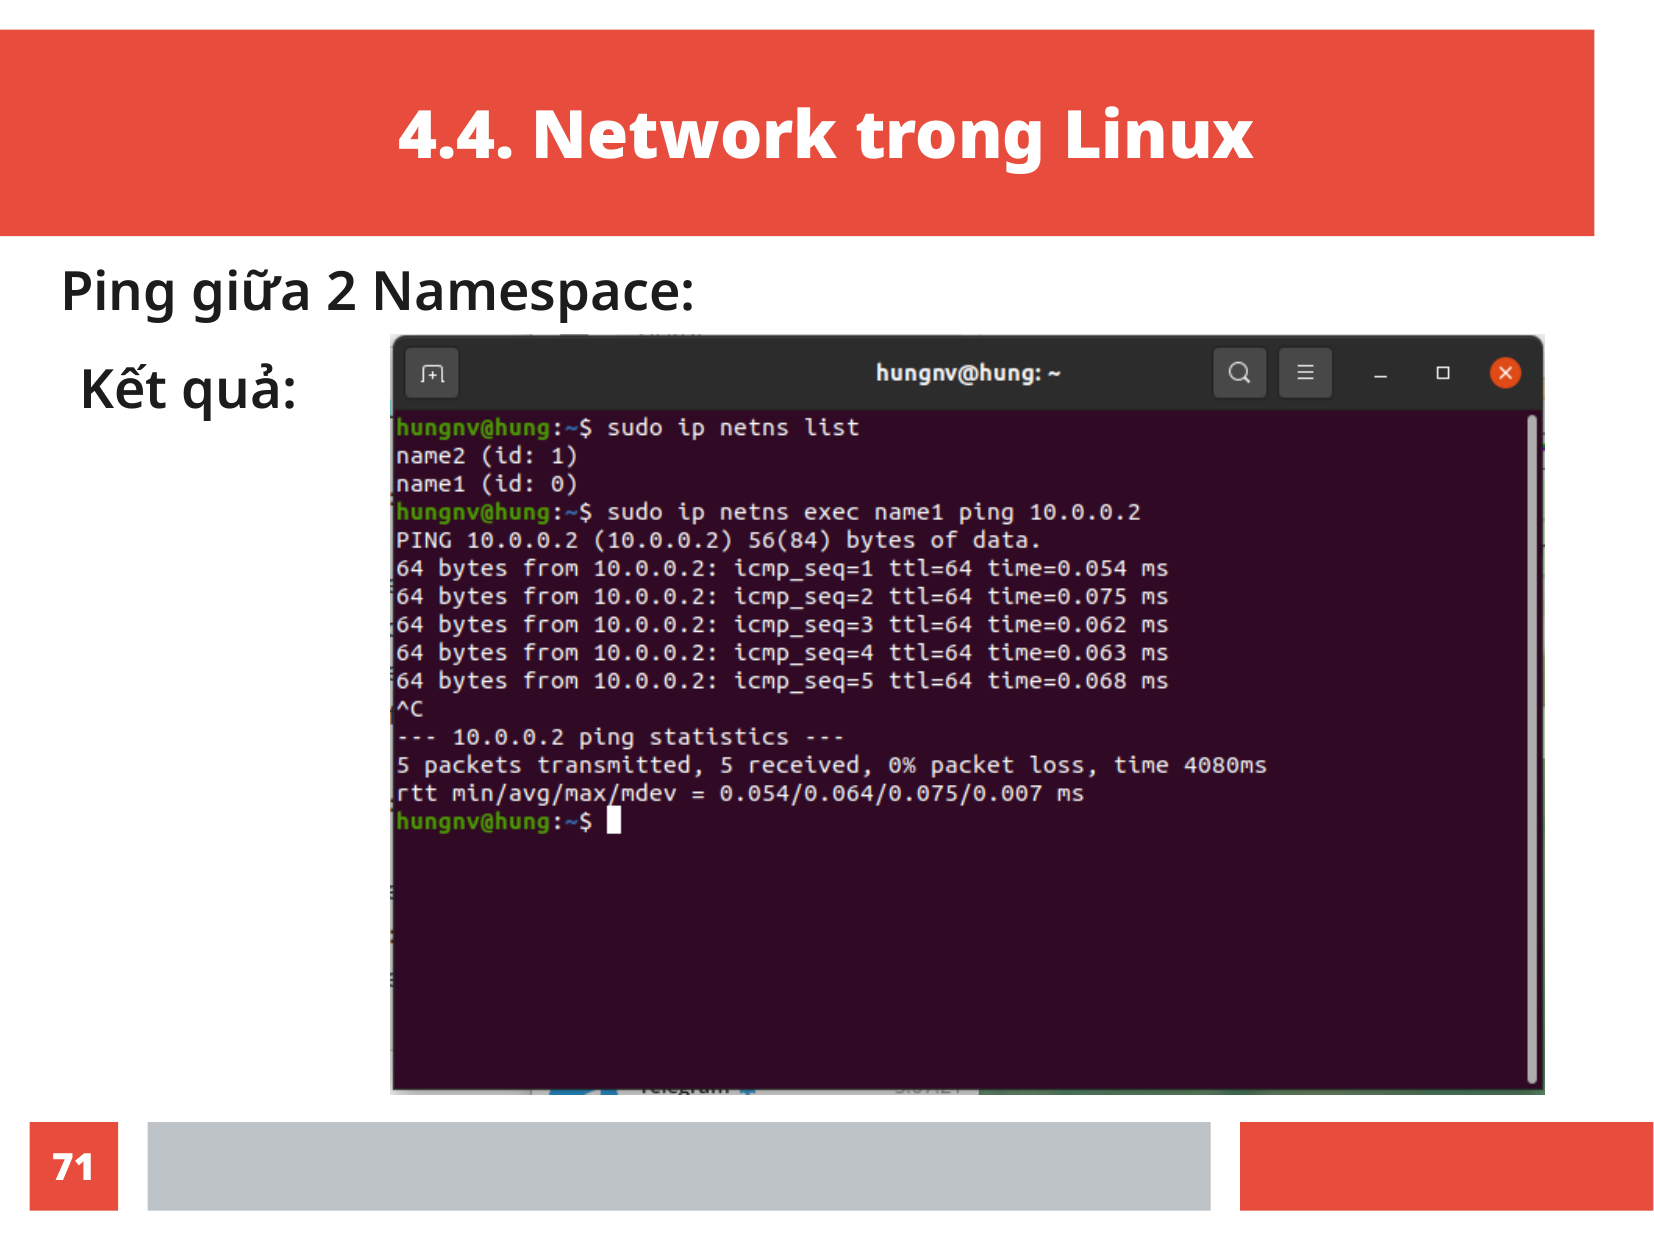

# 4.4. Network trong Linux
Ping giữa 2 Namespace:
Kết quả:
71